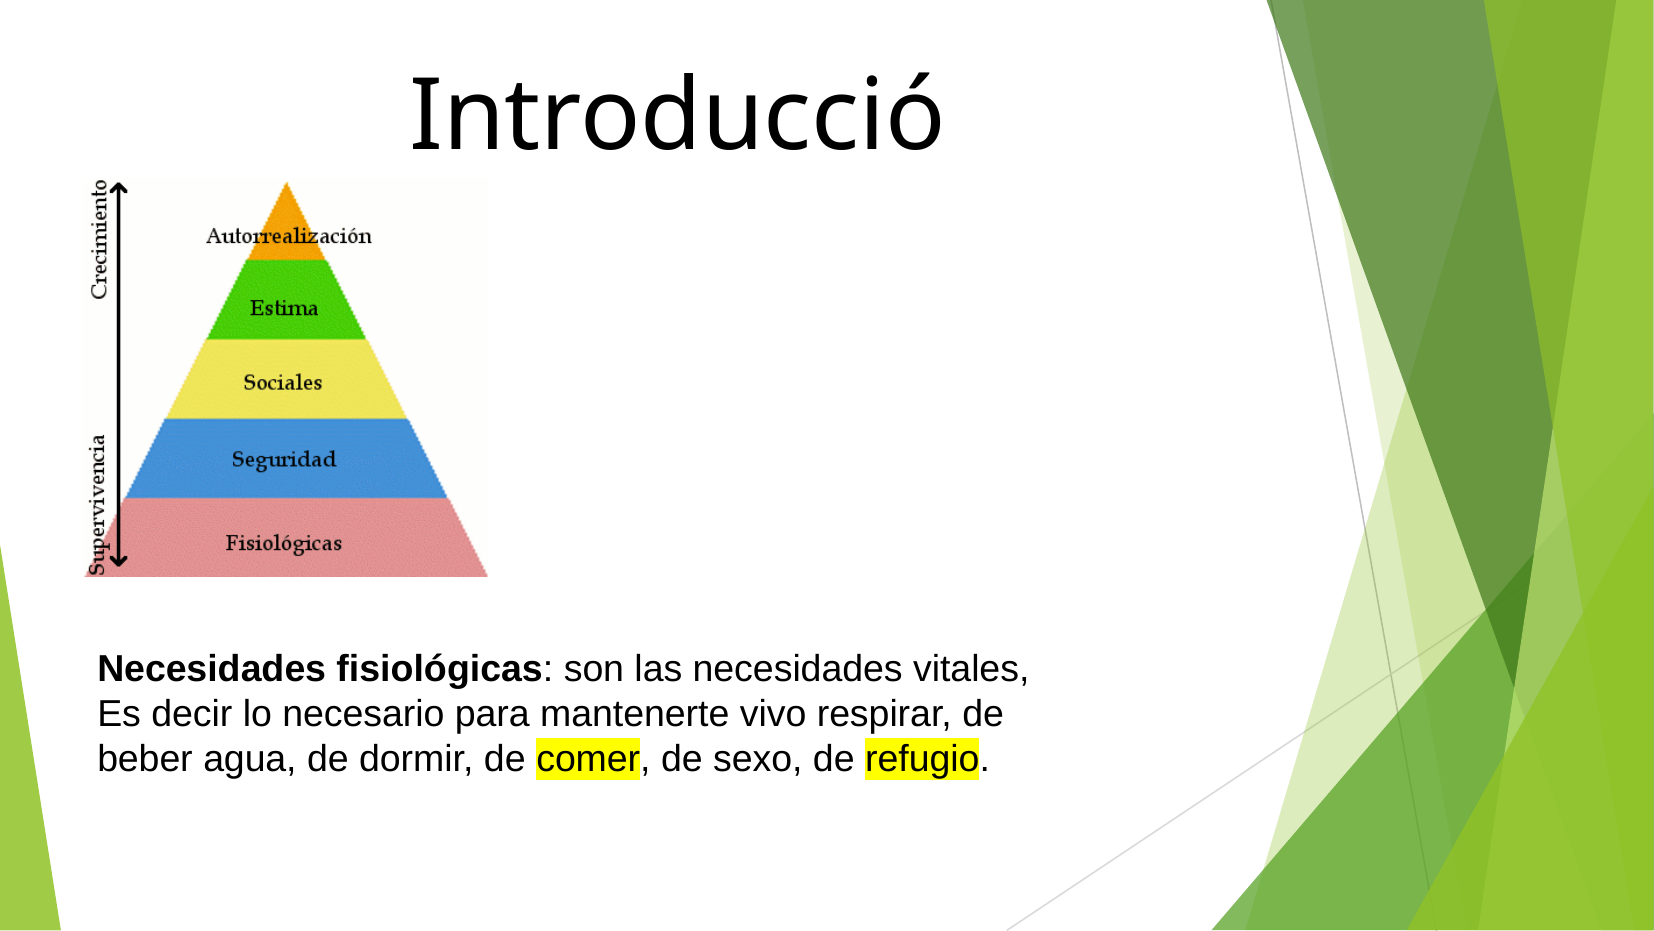

Introducción
Necesidades fisiológicas: son las necesidades vitales,
Es decir lo necesario para mantenerte vivo respirar, de beber agua, de dormir, de comer, de sexo, de refugio.